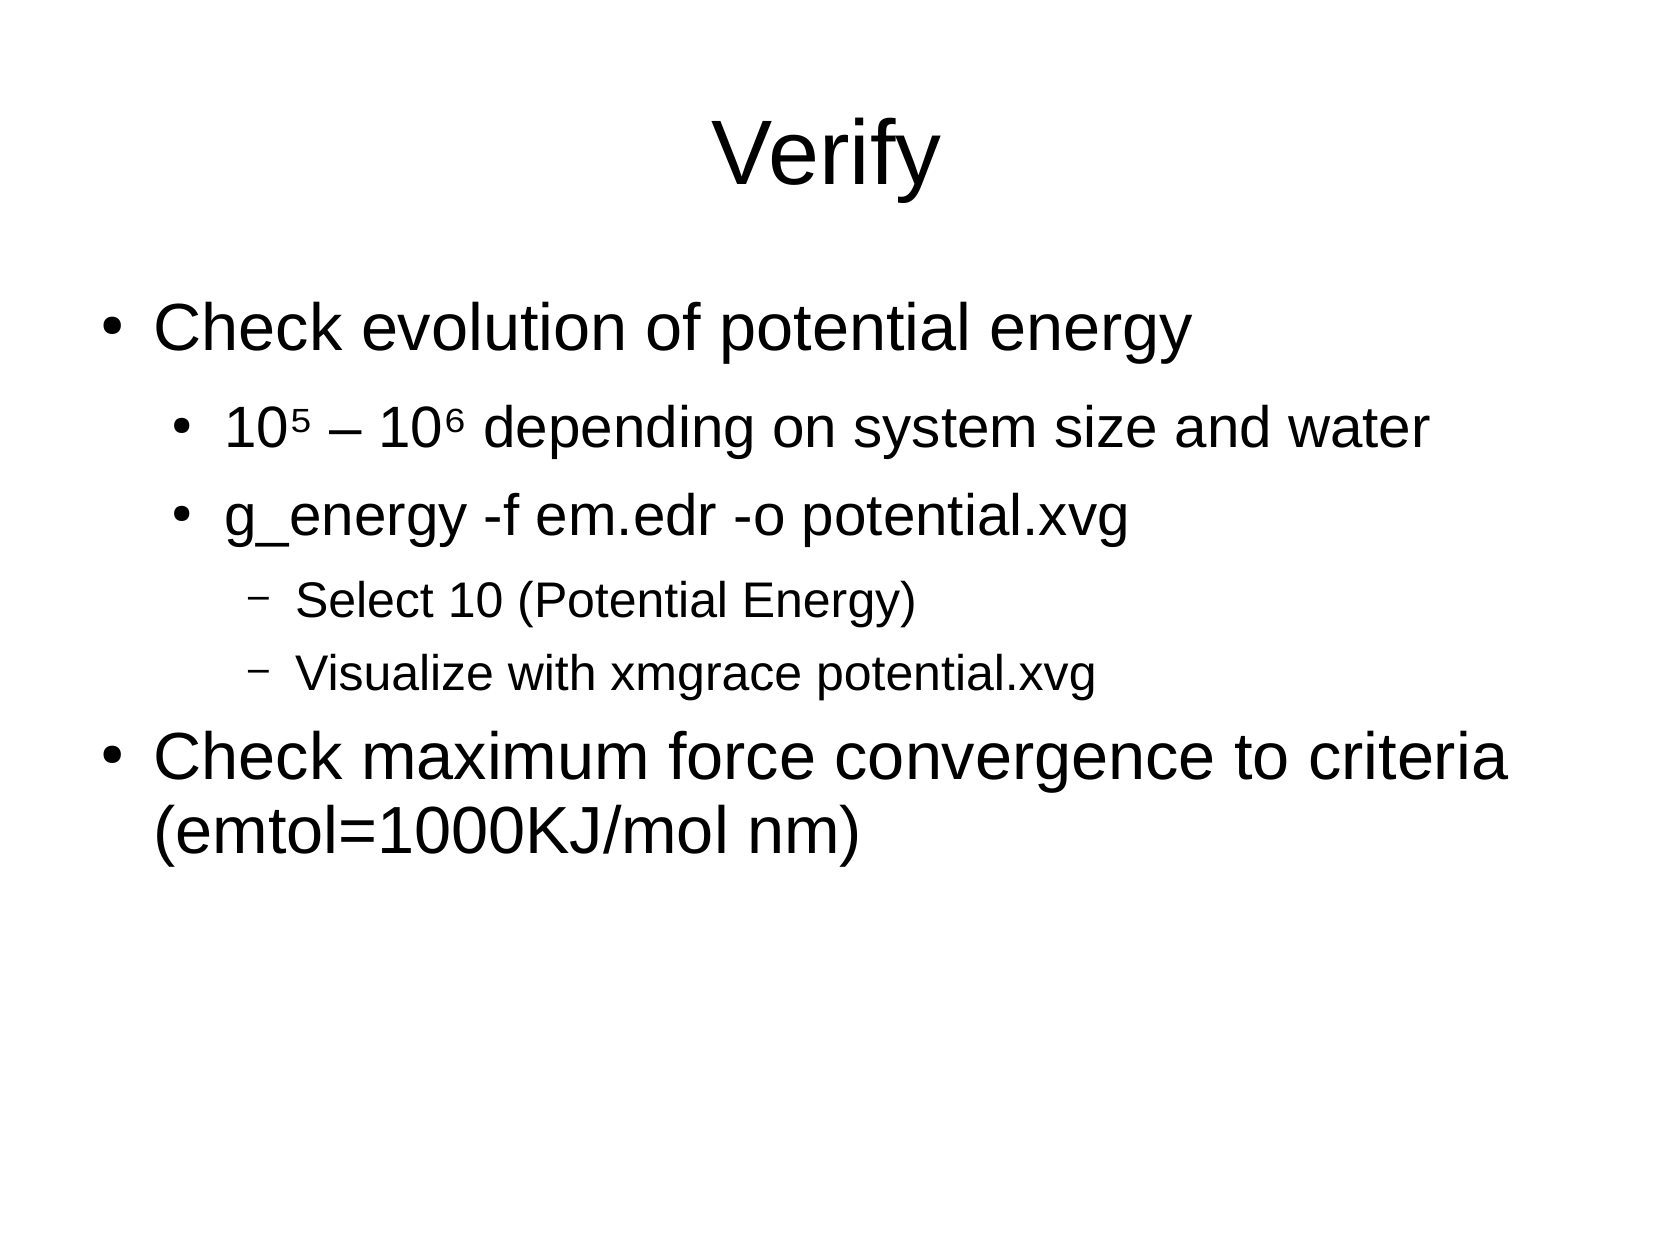

# Verify
Check evolution of potential energy
10⁵ – 10⁶ depending on system size and water
g_energy -f em.edr -o potential.xvg
Select 10 (Potential Energy)
Visualize with xmgrace potential.xvg
Check maximum force convergence to criteria (emtol=1000KJ/mol nm)